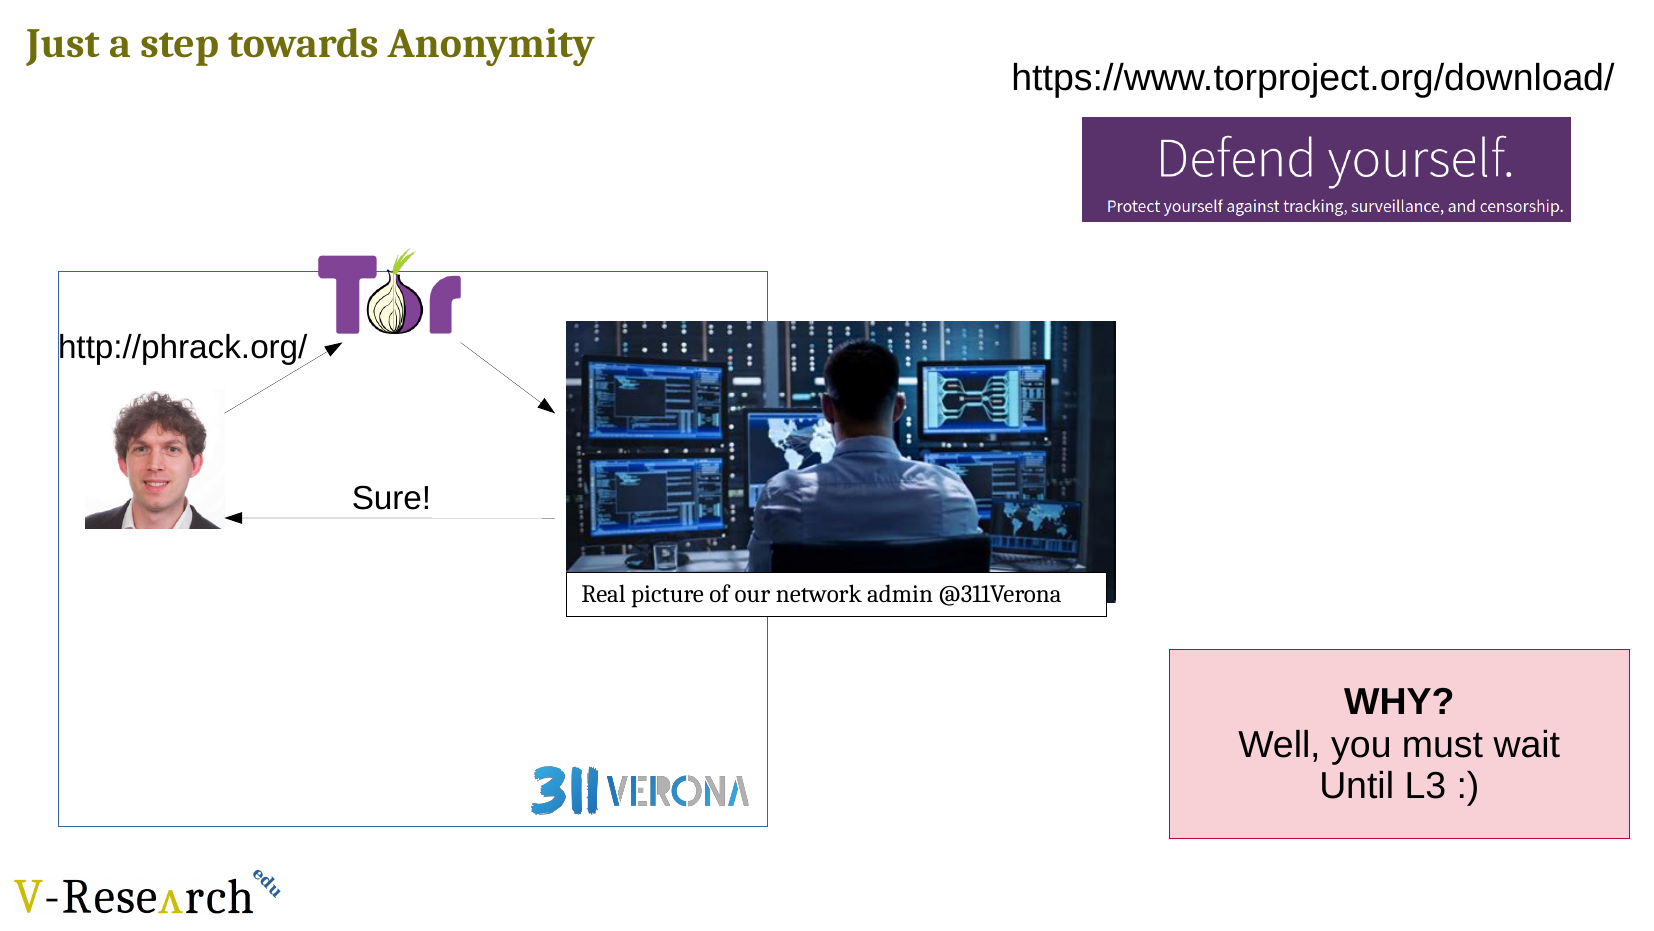

Just a step towards Anonymity
https://www.torproject.org/download/
http://phrack.org/
Sure!
Real picture of our network admin @311Verona
WHY?
Well, you must wait
Until L3 :)
edu